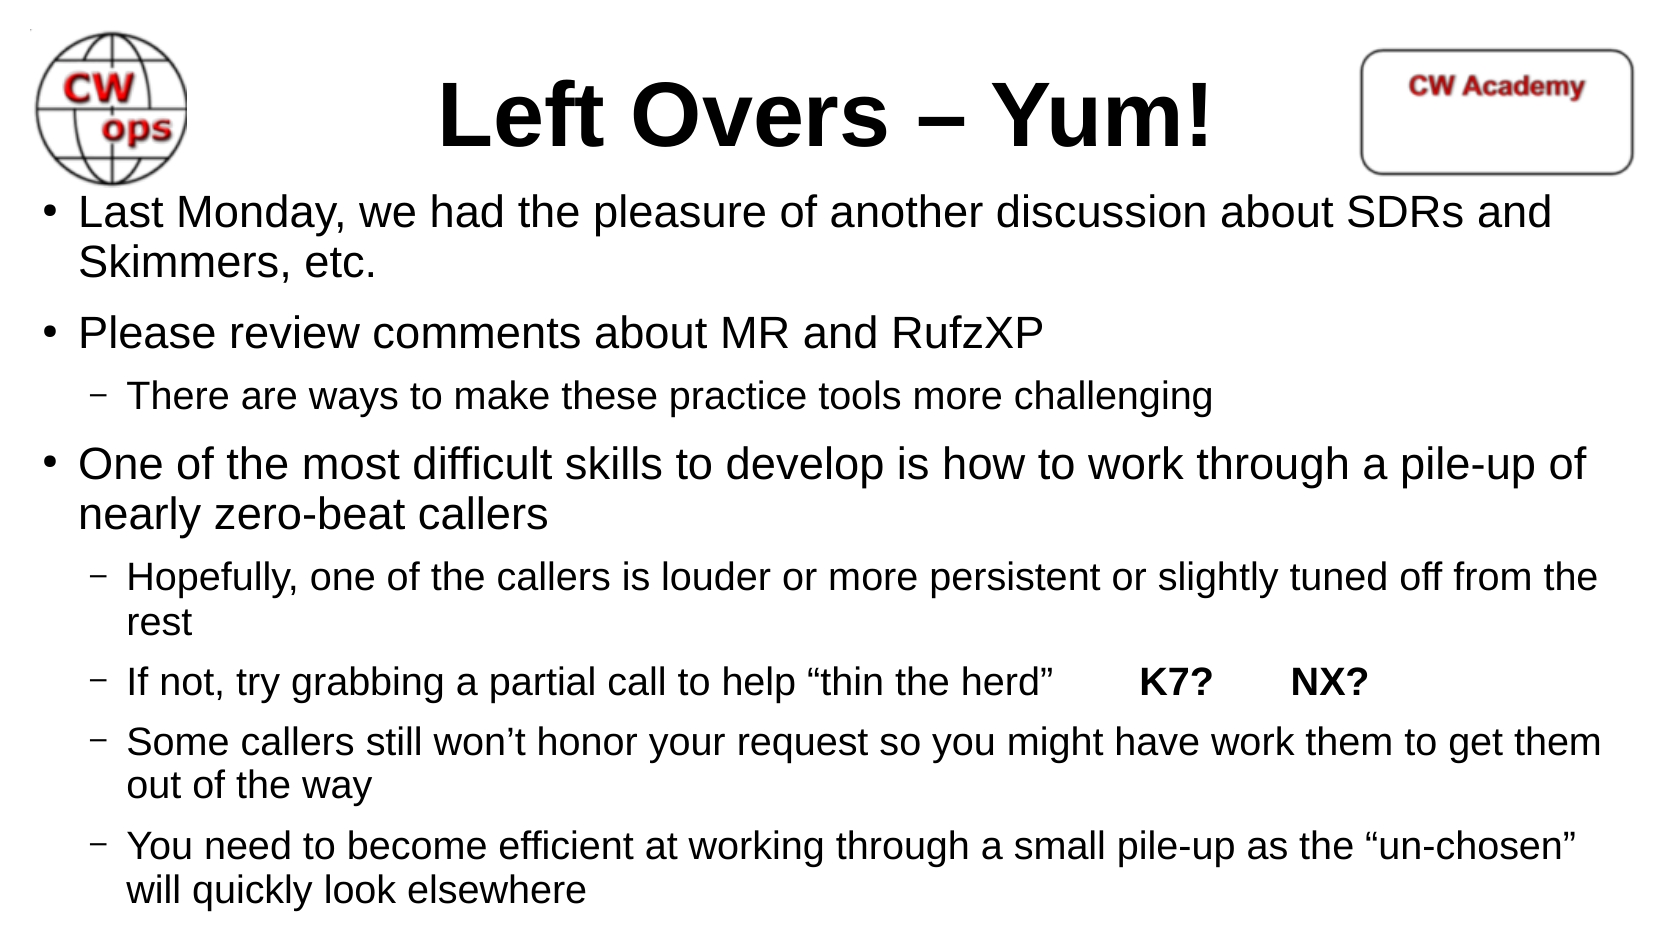

# Left Overs – Yum!
Last Monday, we had the pleasure of another discussion about SDRs and Skimmers, etc.
Please review comments about MR and RufzXP
There are ways to make these practice tools more challenging
One of the most difficult skills to develop is how to work through a pile-up of nearly zero-beat callers
Hopefully, one of the callers is louder or more persistent or slightly tuned off from the rest
If not, try grabbing a partial call to help “thin the herd” 	 K7? NX?
Some callers still won’t honor your request so you might have work them to get them out of the way
You need to become efficient at working through a small pile-up as the “un-chosen” will quickly look elsewhere